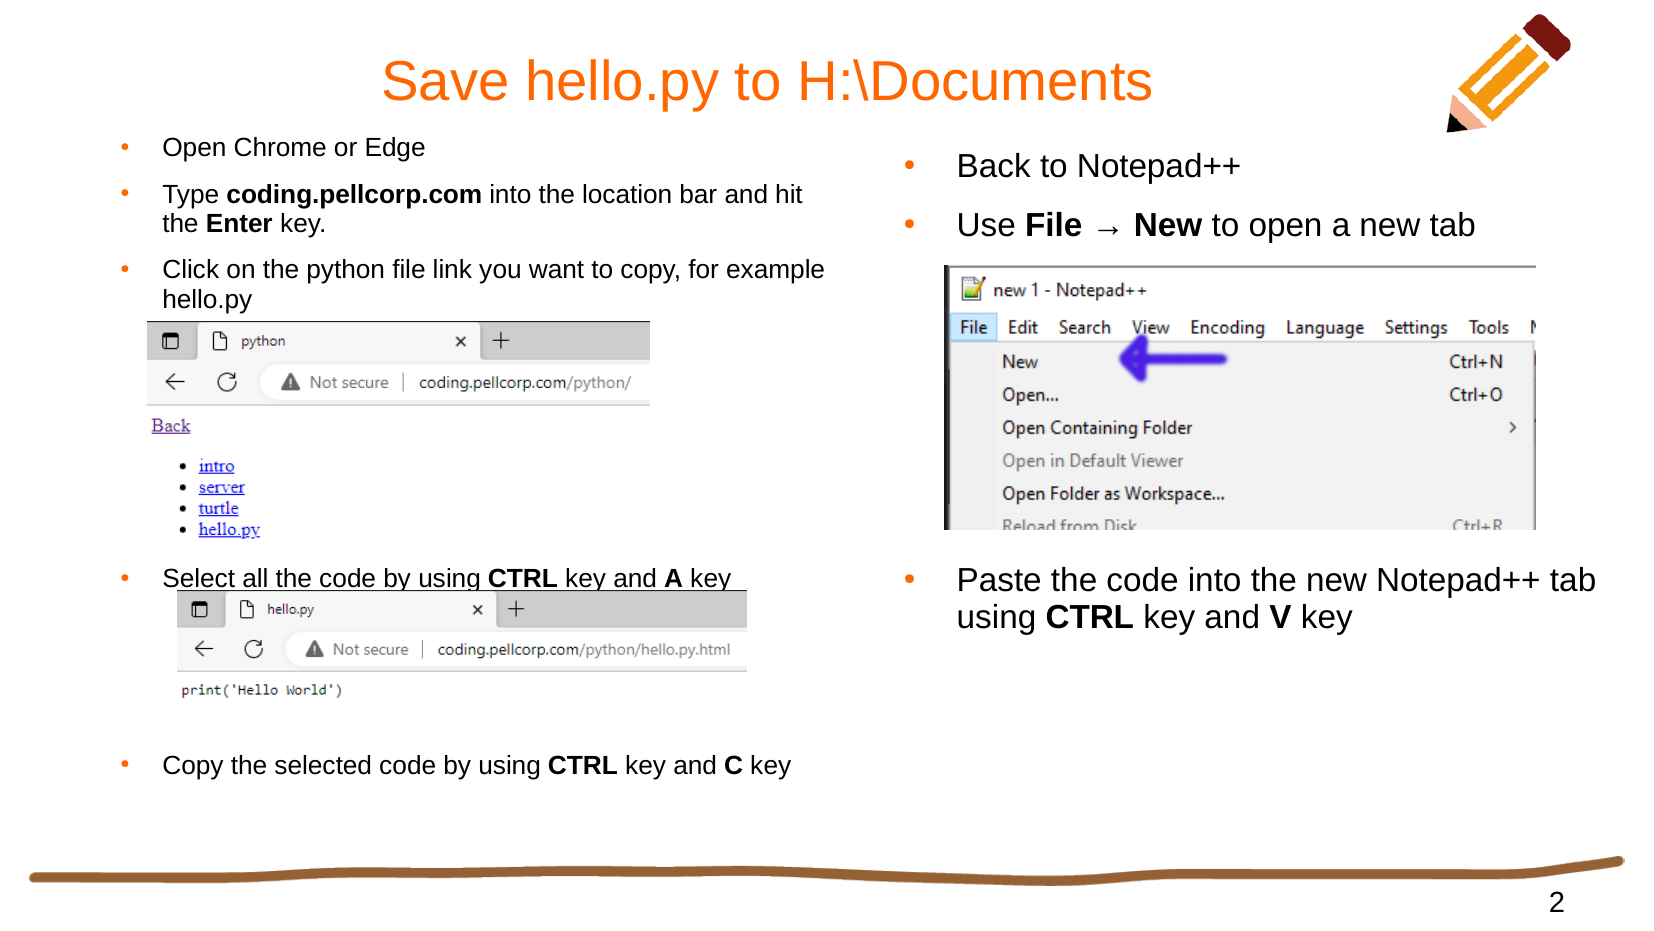

# Save hello.py to H:\Documents
Open Chrome or Edge
Type coding.pellcorp.com into the location bar and hit the Enter key.
Click on the python file link you want to copy, for example hello.py
Select all the code by using CTRL key and A key
Copy the selected code by using CTRL key and C key
Back to Notepad++
Use File → New to open a new tab
Paste the code into the new Notepad++ tab using CTRL key and V key
2